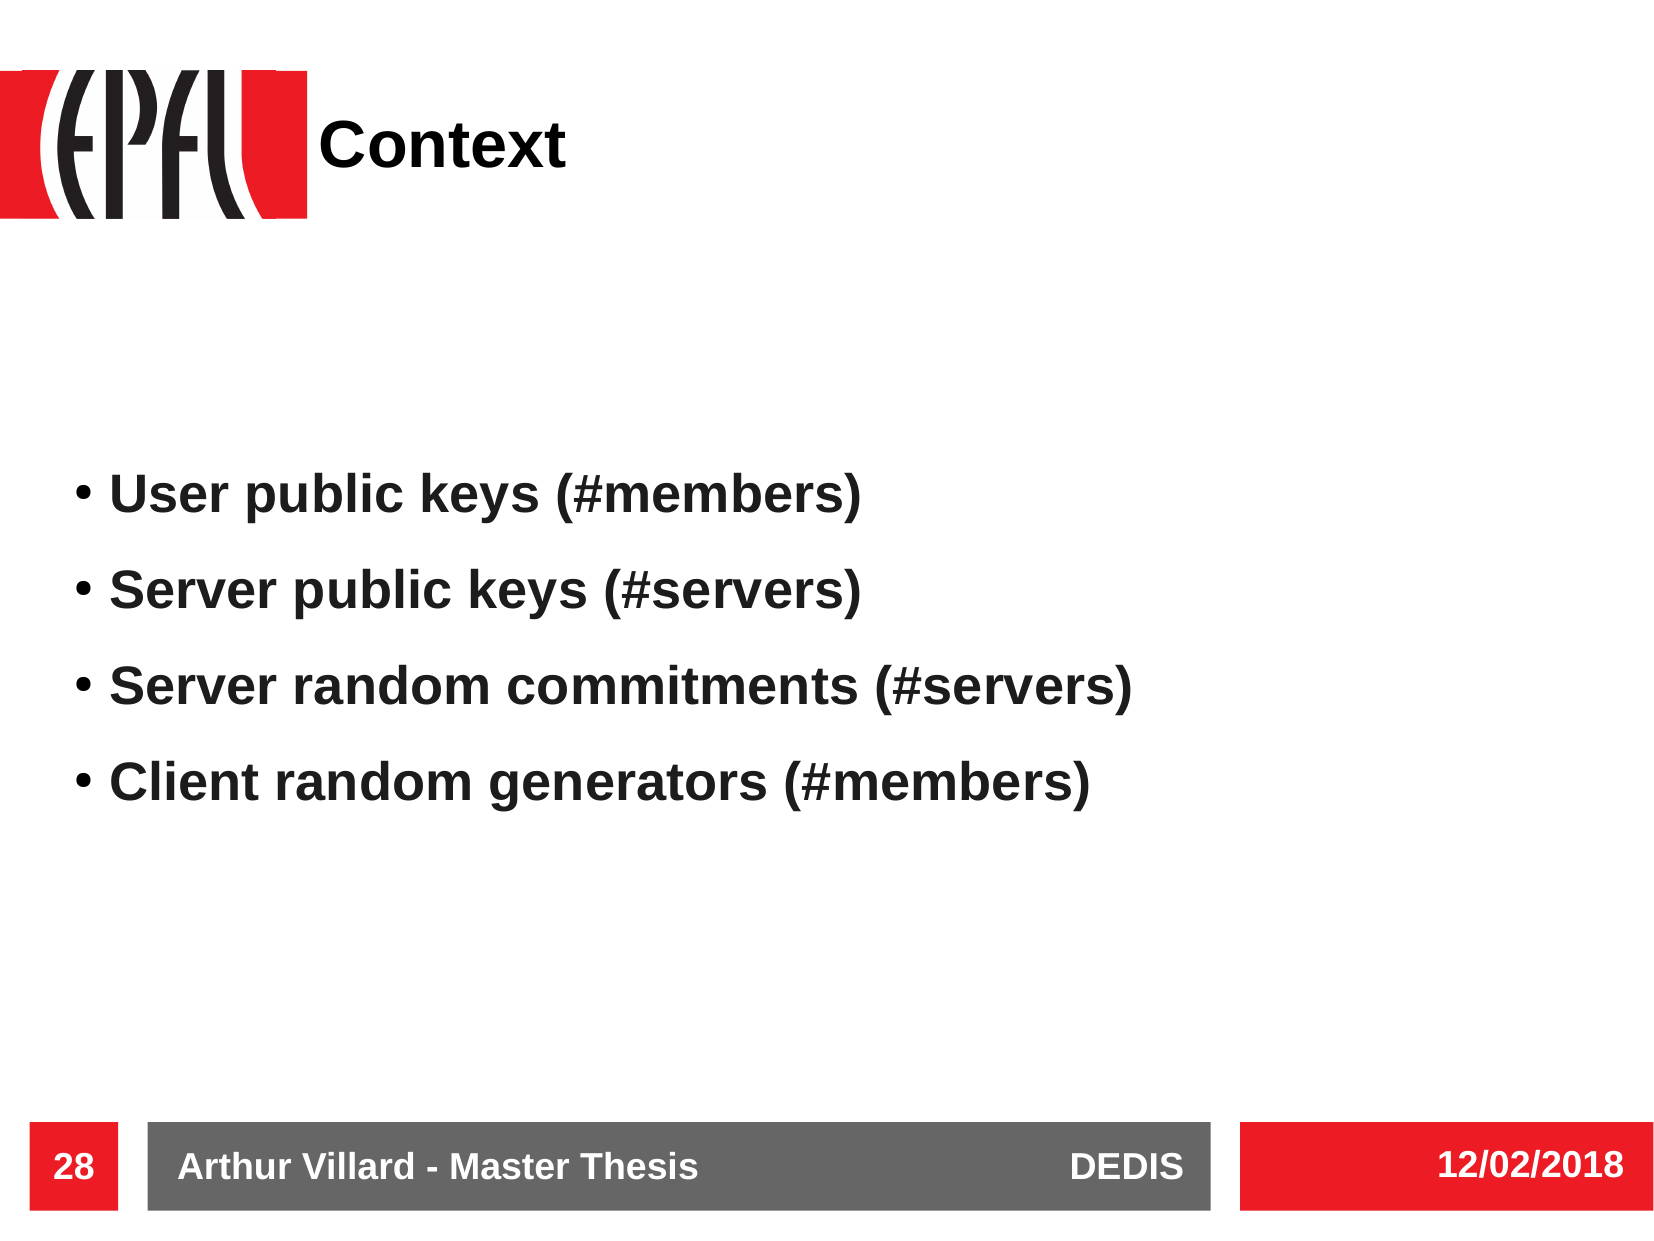

# Context
User public keys (#members)
Server public keys (#servers)
Server random commitments (#servers)
Client random generators (#members)
28
Arthur Villard - Master Thesis
12/02/2018